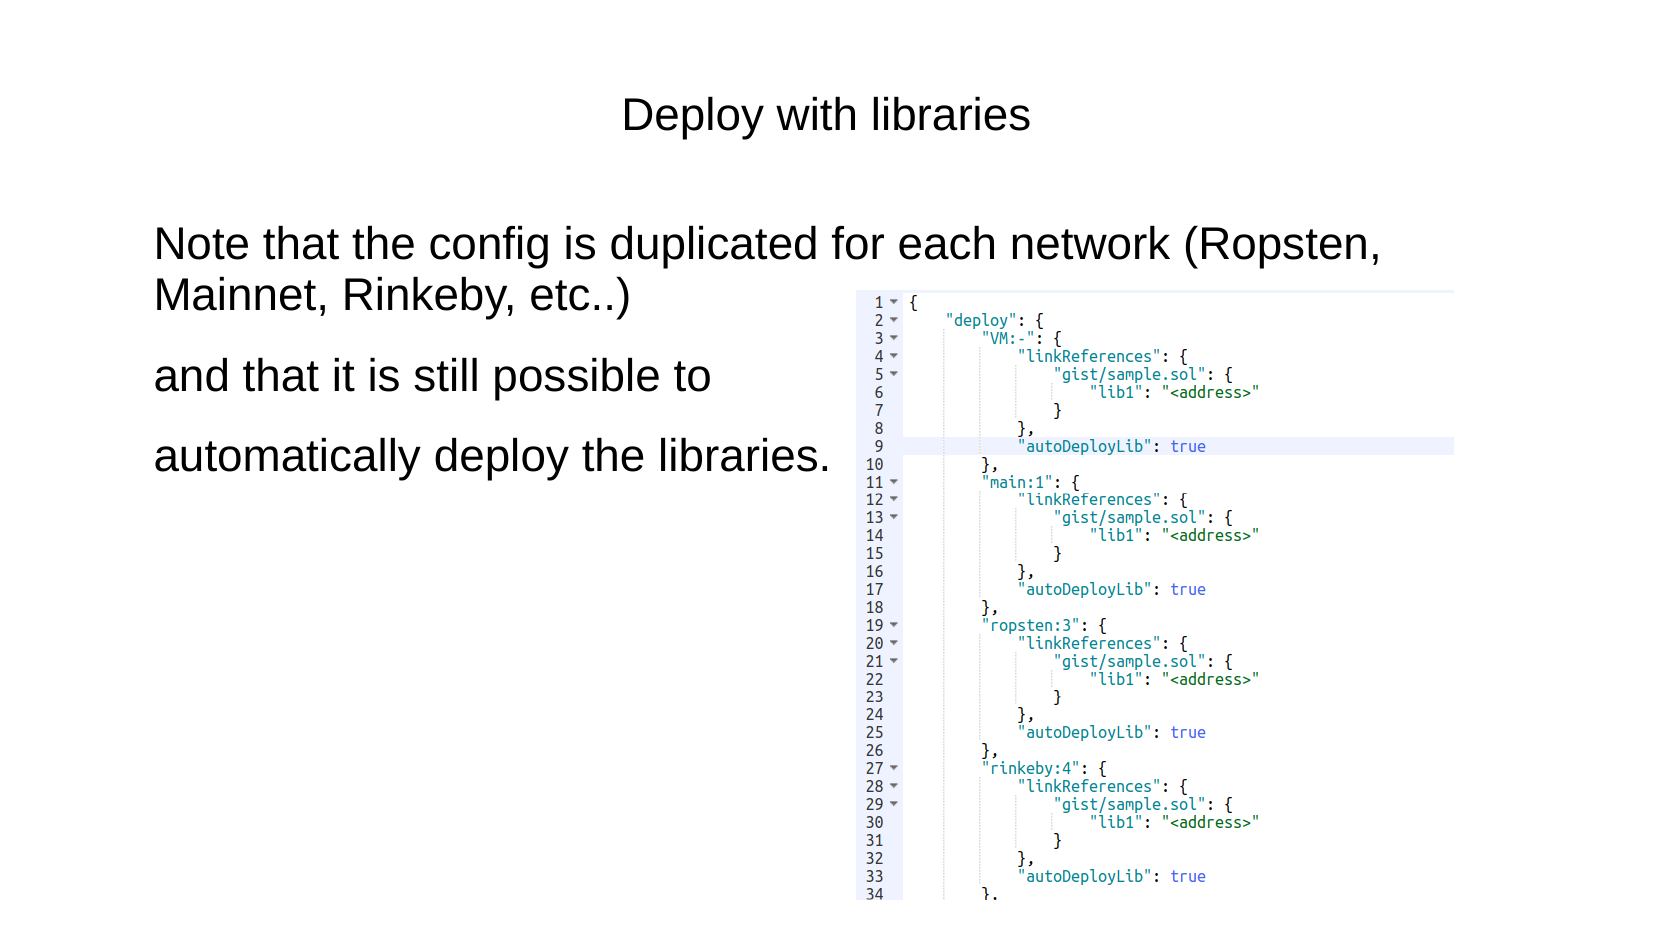

Deploy with libraries
# Note that the config is duplicated for each network (Ropsten, Mainnet, Rinkeby, etc..)
and that it is still possible to
automatically deploy the libraries.